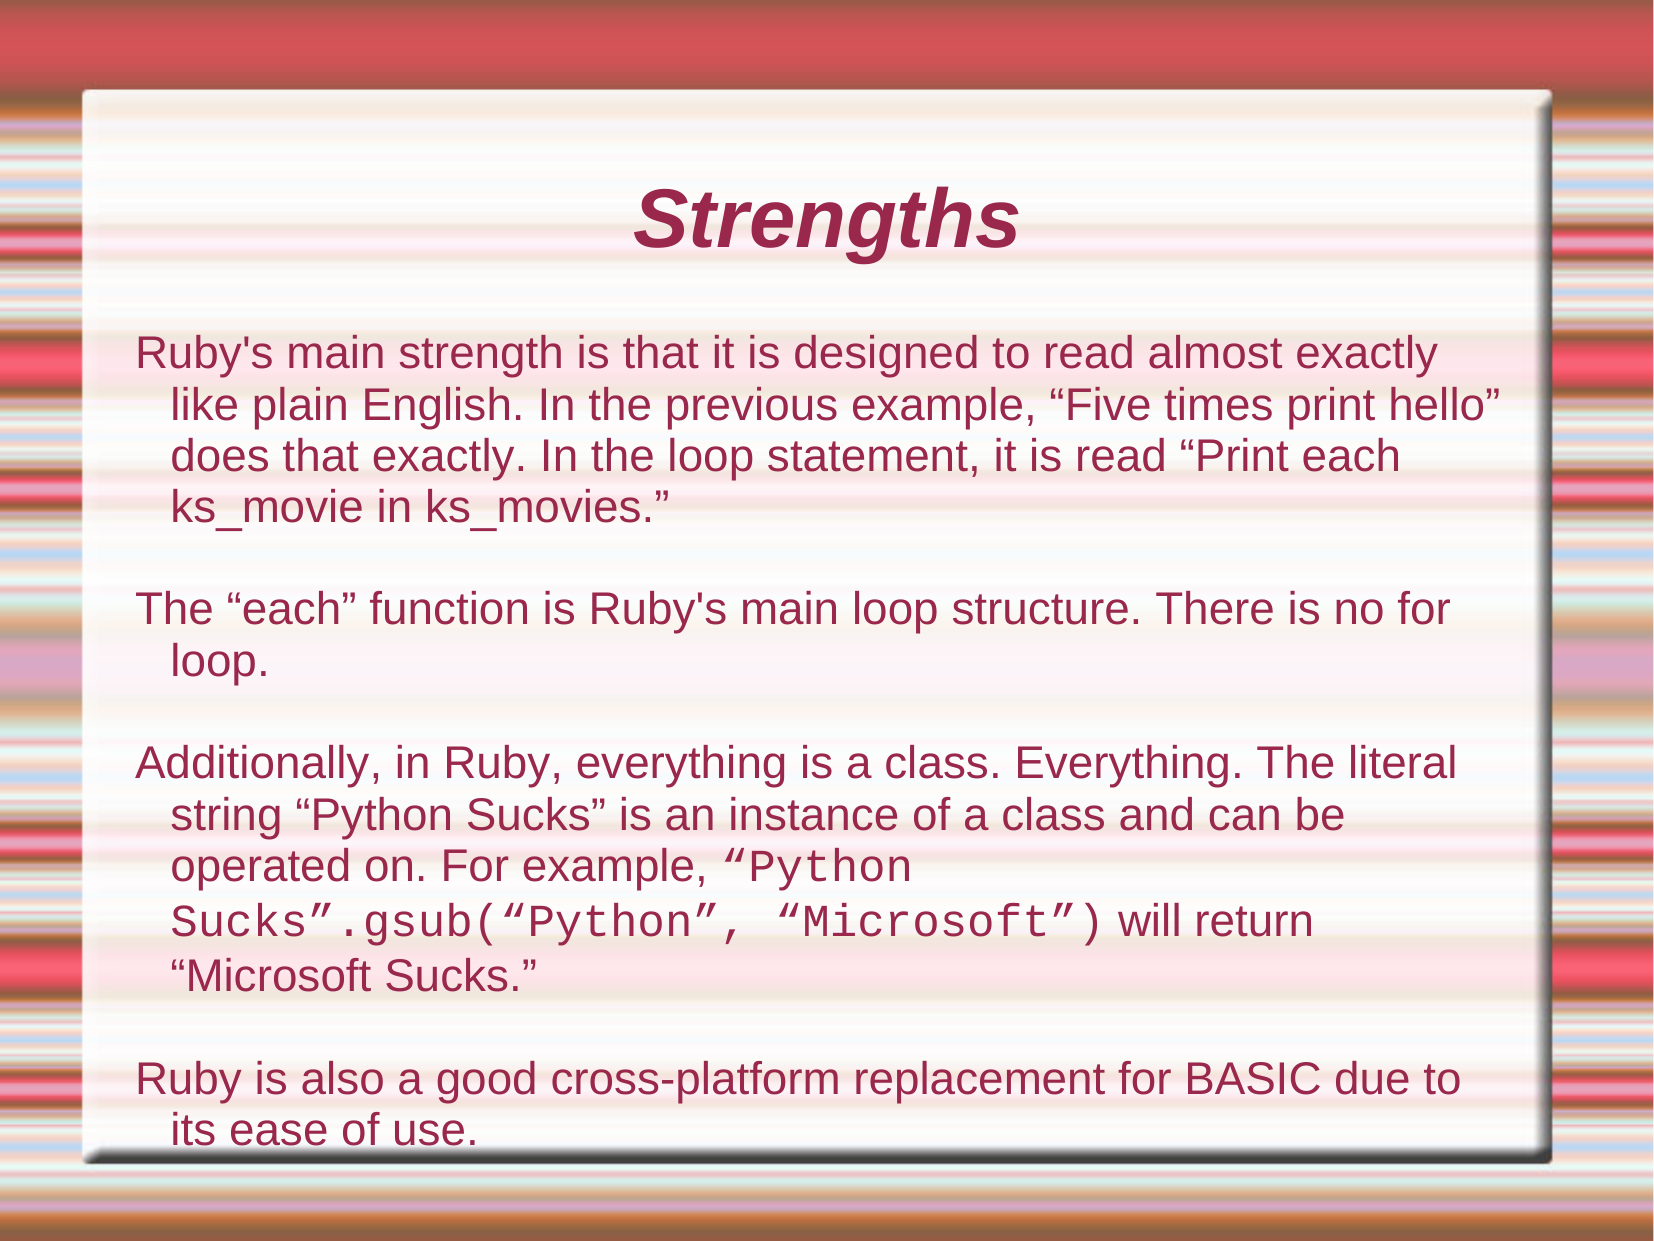

# Strengths
Ruby's main strength is that it is designed to read almost exactly like plain English. In the previous example, “Five times print hello” does that exactly. In the loop statement, it is read “Print each ks_movie in ks_movies.”
The “each” function is Ruby's main loop structure. There is no for loop.
Additionally, in Ruby, everything is a class. Everything. The literal string “Python Sucks” is an instance of a class and can be operated on. For example, “Python Sucks”.gsub(“Python”, “Microsoft”) will return “Microsoft Sucks.”
Ruby is also a good cross-platform replacement for BASIC due to its ease of use.